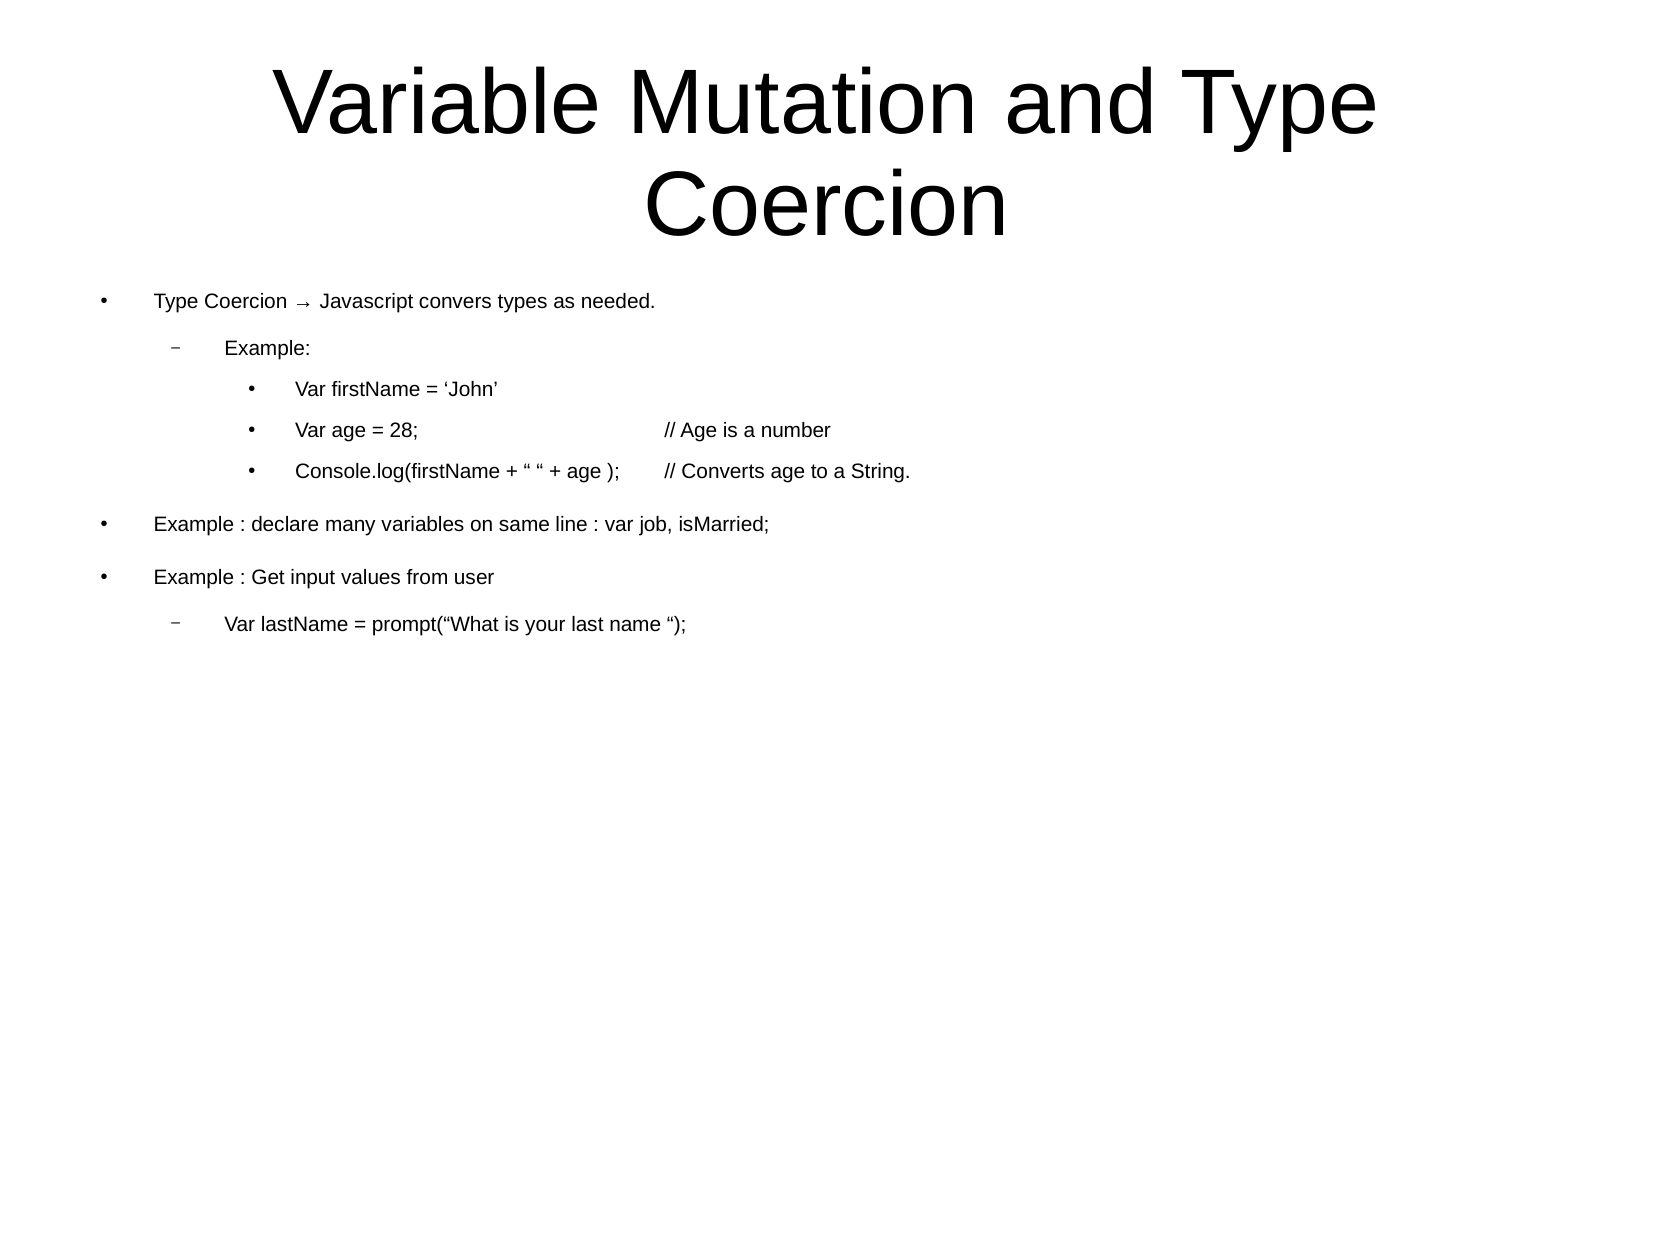

# Variable Mutation and Type Coercion
Type Coercion → Javascript convers types as needed.
Example:
Var firstName = ‘John’
Var age = 28; 				// Age is a number
Console.log(firstName + “ “ + age );	// Converts age to a String.
Example : declare many variables on same line : var job, isMarried;
Example : Get input values from user
Var lastName = prompt(“What is your last name “);